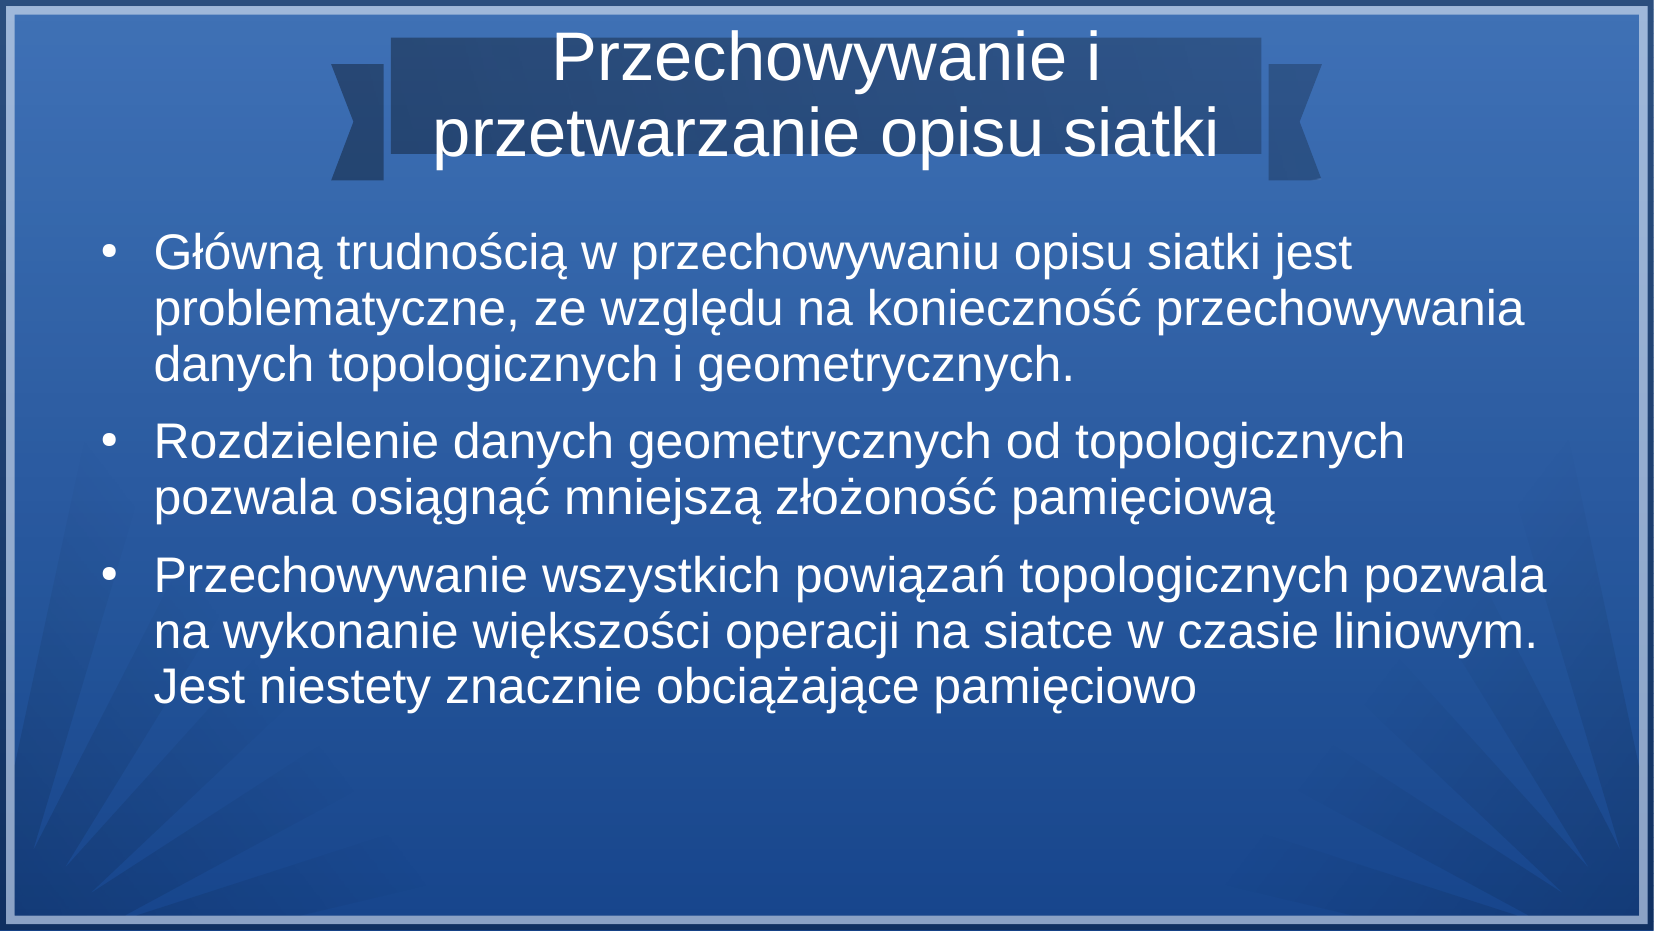

# Przechowywanie i przetwarzanie opisu siatki
Główną trudnością w przechowywaniu opisu siatki jest problematyczne, ze względu na konieczność przechowywania danych topologicznych i geometrycznych.
Rozdzielenie danych geometrycznych od topologicznych pozwala osiągnąć mniejszą złożoność pamięciową
Przechowywanie wszystkich powiązań topologicznych pozwala na wykonanie większości operacji na siatce w czasie liniowym. Jest niestety znacznie obciążające pamięciowo